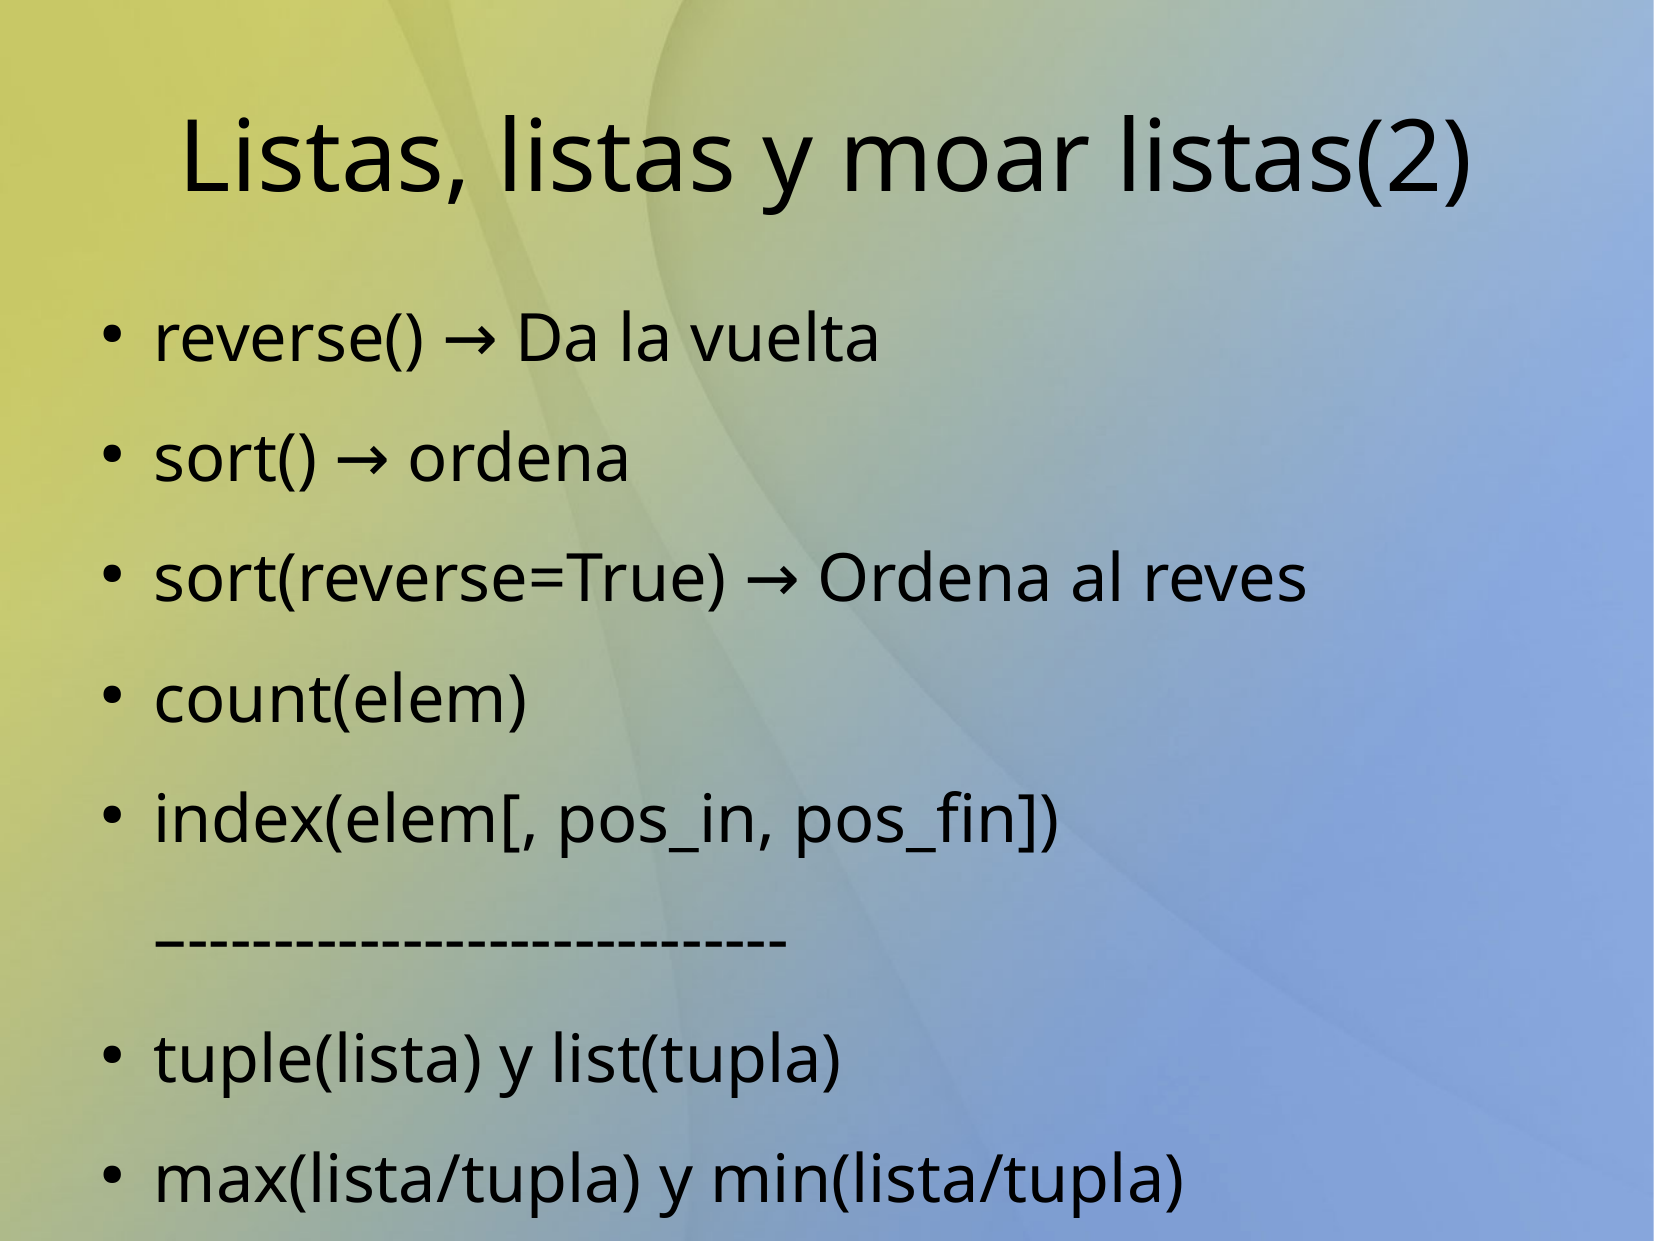

# Listas, listas y moar listas(2)
reverse() → Da la vuelta
sort() → ordena
sort(reverse=True) → Ordena al reves
count(elem)
index(elem[, pos_in, pos_fin])
–----------------------------
tuple(lista) y list(tupla)
max(lista/tupla) y min(lista/tupla)